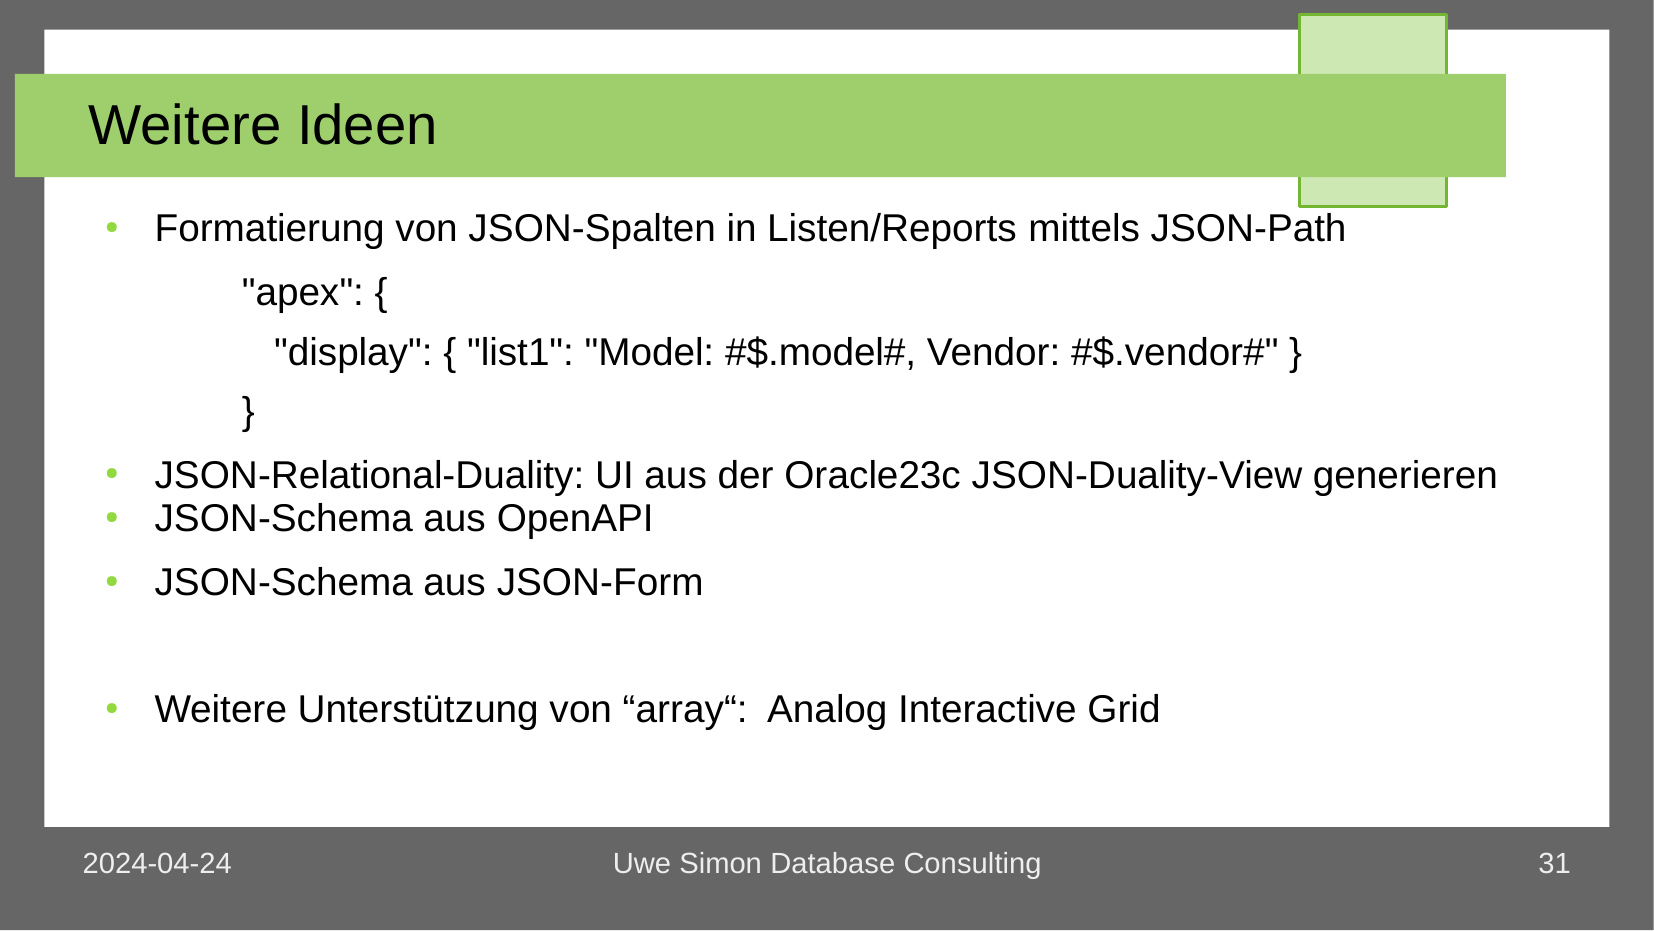

# Weitere Ideen
Formatierung von JSON-Spalten in Listen/Reports mittels JSON-Path
 "apex": {
 "display": { "list1": "Model: #$.model#, Vendor: #$.vendor#" }
 }
JSON-Relational-Duality: UI aus der Oracle23c JSON-Duality-View generieren
JSON-Schema aus OpenAPI
JSON-Schema aus JSON-Form
Weitere Unterstützung von “array“: Analog Interactive Grid
2024-04-24
Uwe Simon Database Consulting
31